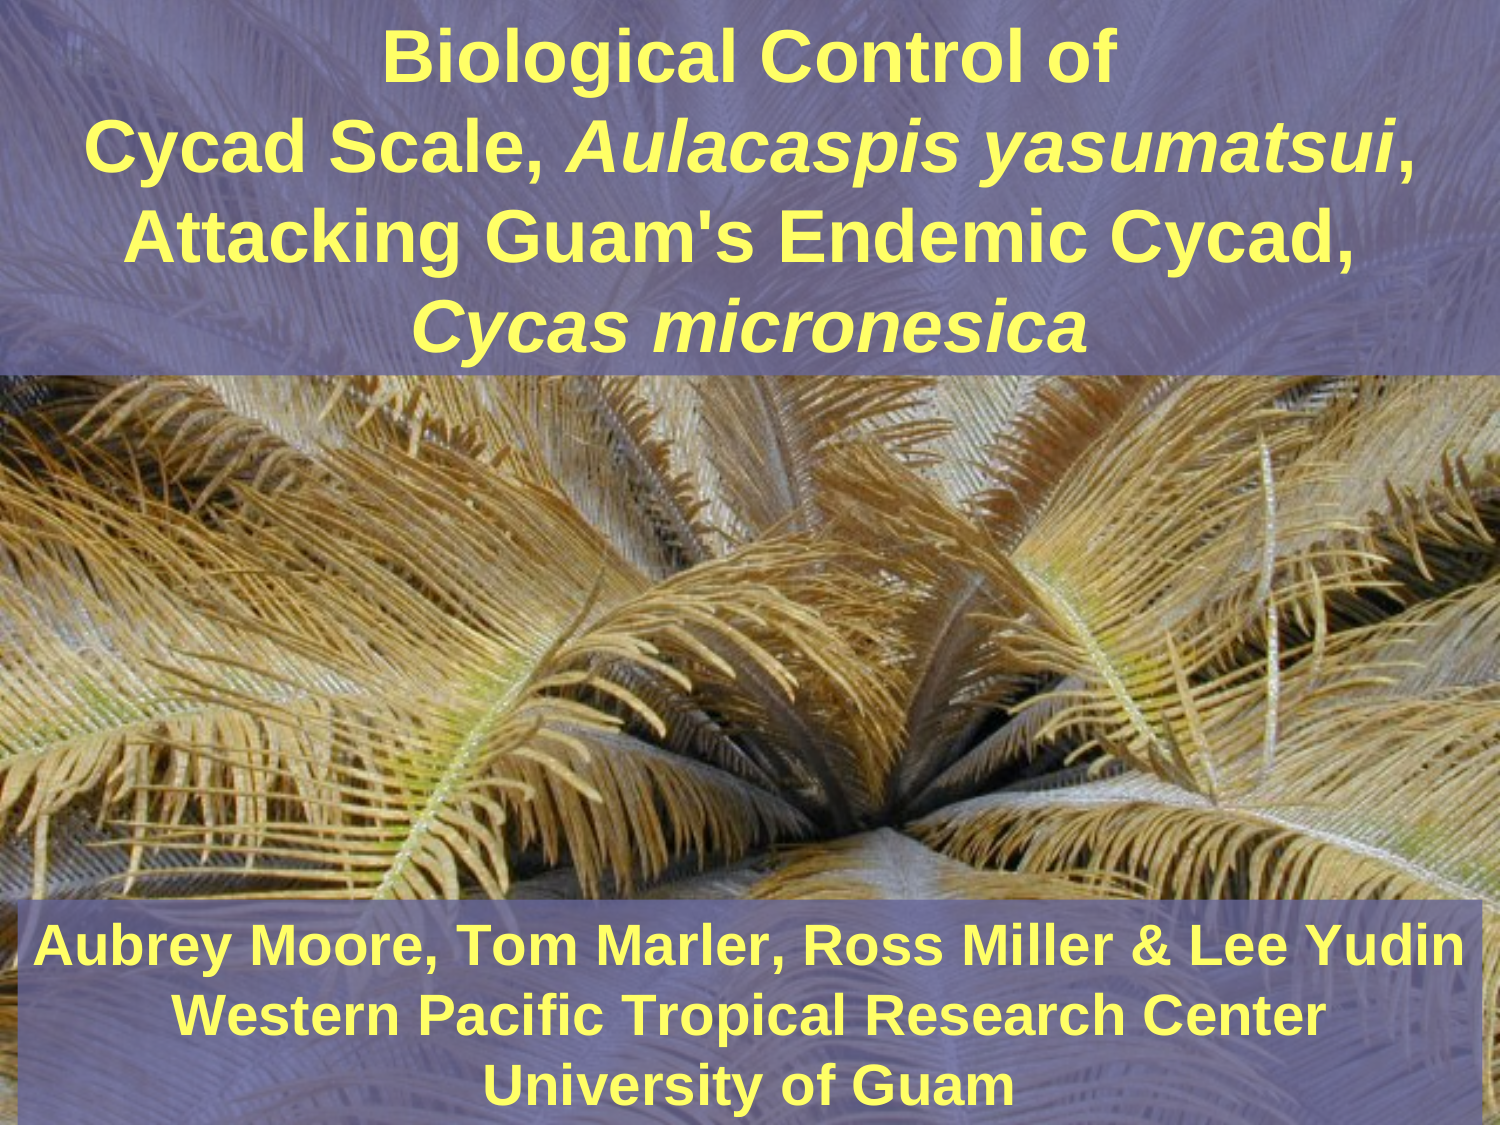

Biological Control of
Cycad Scale, Aulacaspis yasumatsui, Attacking Guam's Endemic Cycad,
Cycas micronesica
Aubrey Moore, Tom Marler, Ross Miller & Lee Yudin
Western Pacific Tropical Research Center
University of Guam